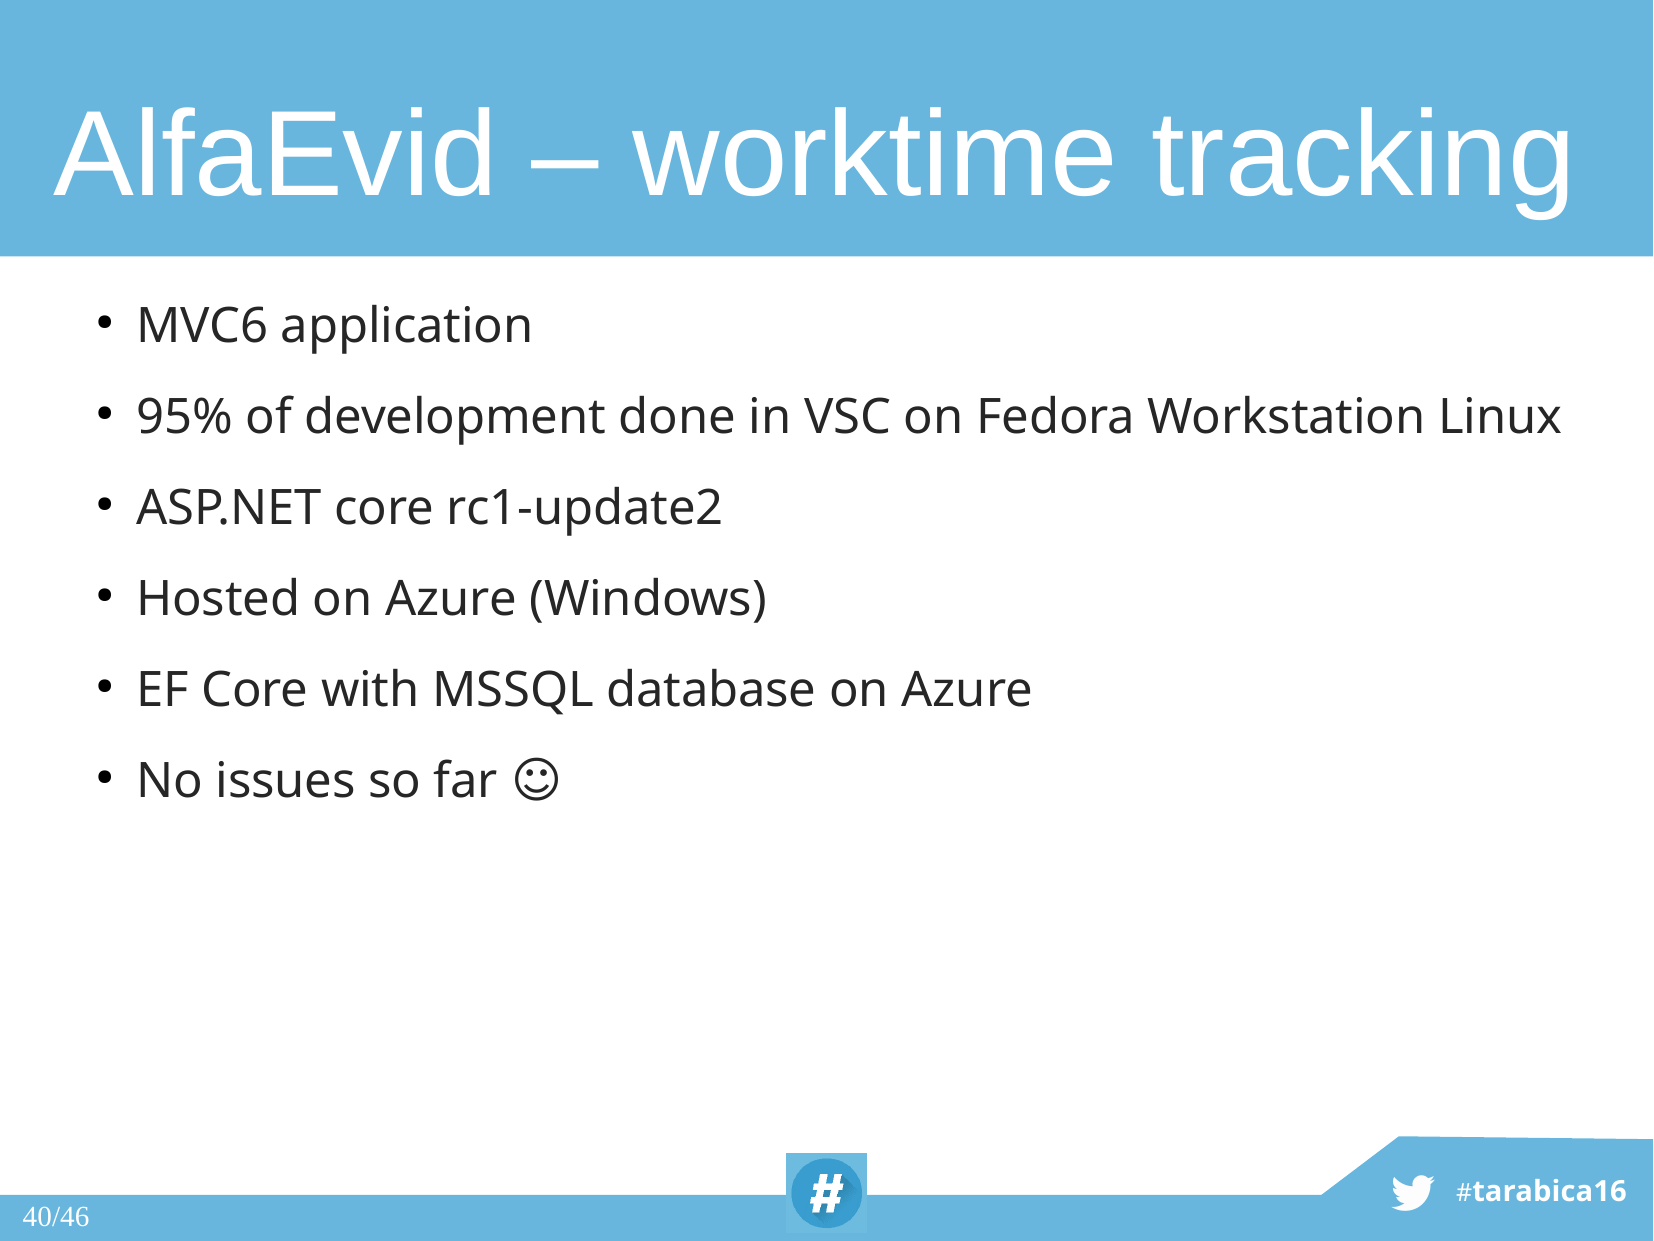

# AlfaEvid – worktime tracking
MVC6 application
95% of development done in VSC on Fedora Workstation Linux
ASP.NET core rc1-update2
Hosted on Azure (Windows)
EF Core with MSSQL database on Azure
No issues so far ☺
40